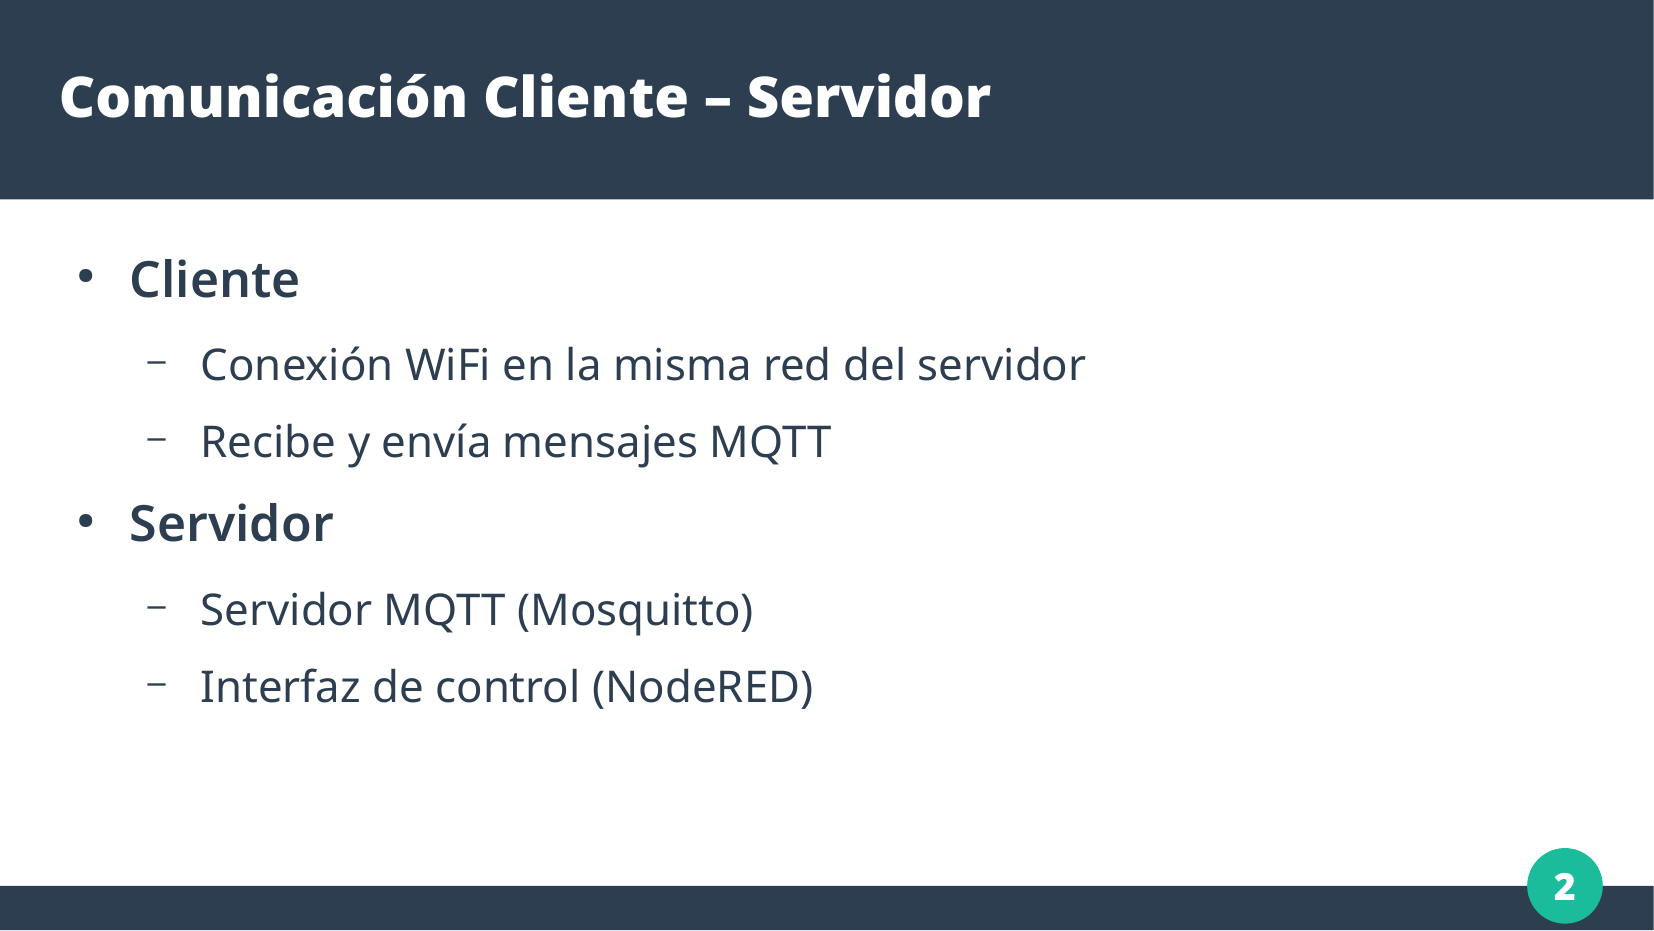

# Comunicación Cliente – Servidor
Cliente
Conexión WiFi en la misma red del servidor
Recibe y envía mensajes MQTT
Servidor
Servidor MQTT (Mosquitto)
Interfaz de control (NodeRED)